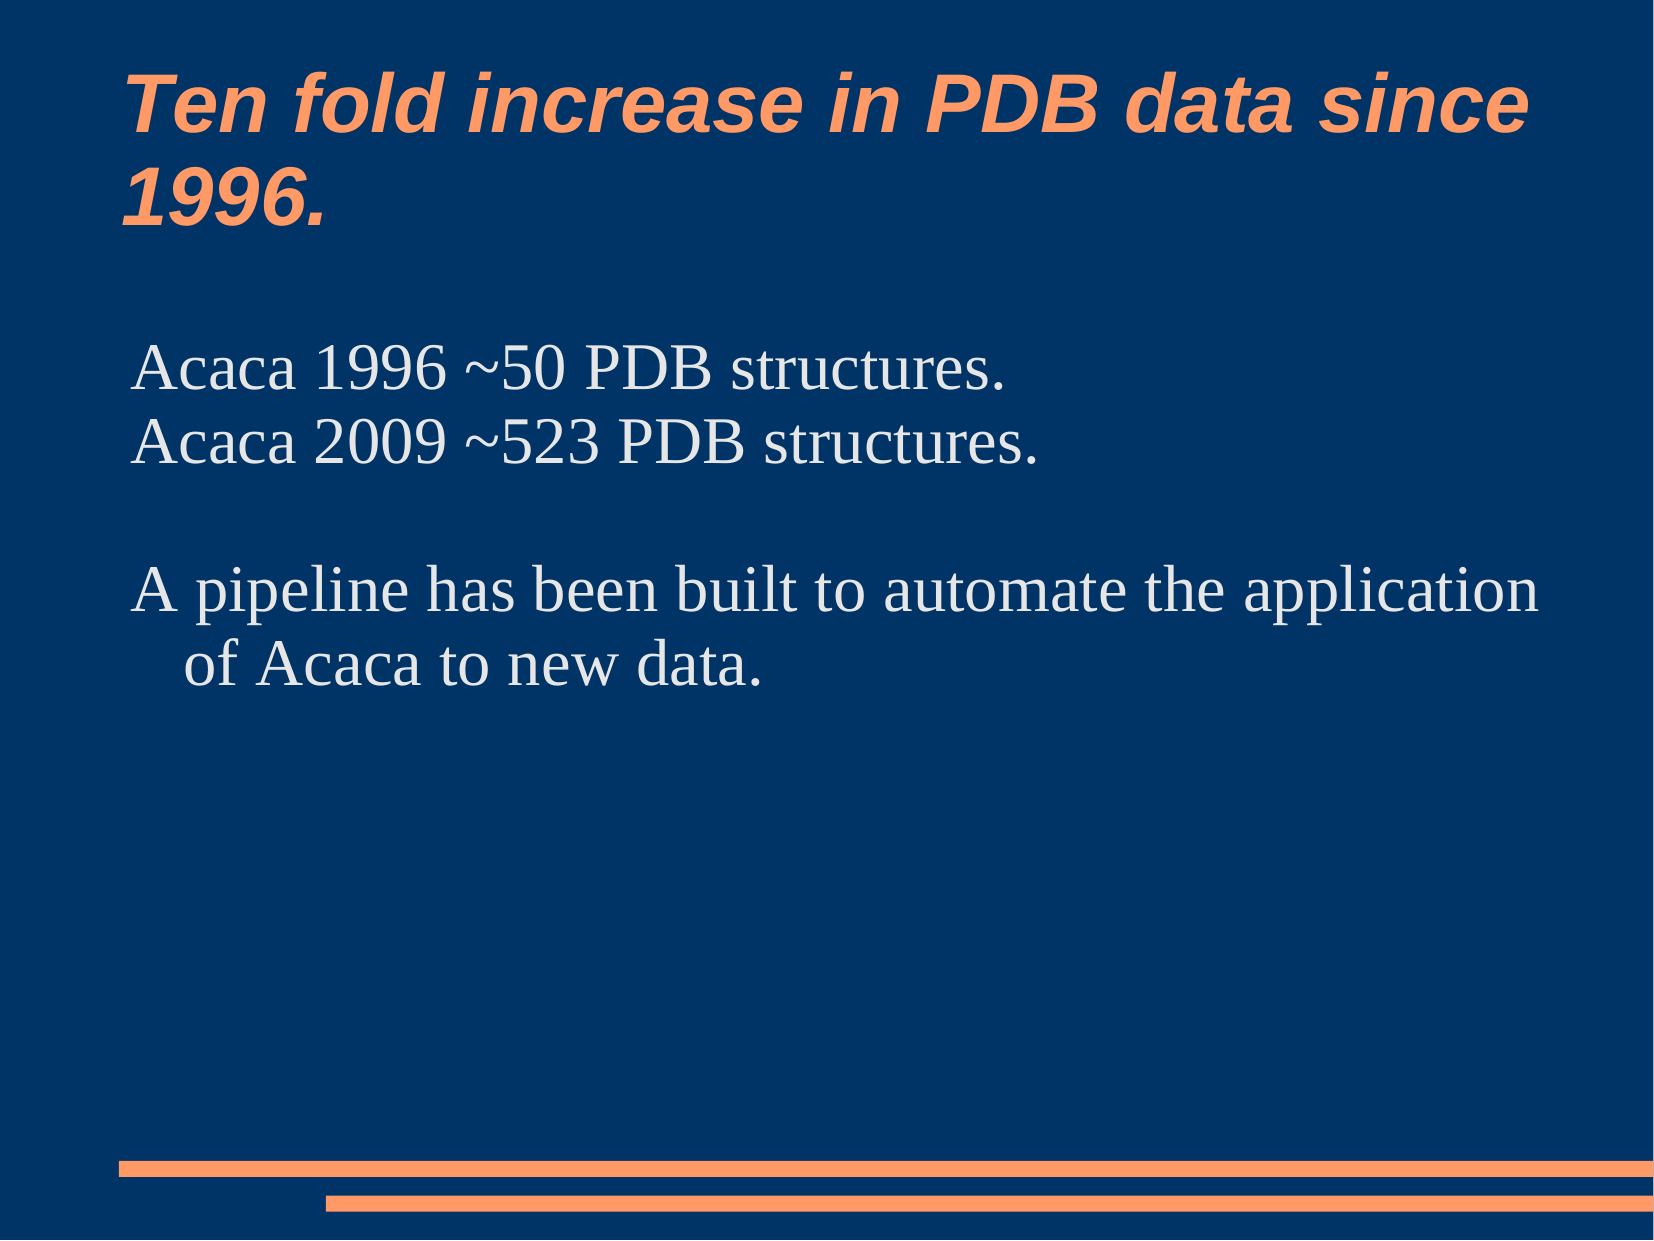

# Ten fold increase in PDB data since 1996.
Acaca 1996 ~50 PDB structures.
Acaca 2009 ~523 PDB structures.
A pipeline has been built to automate the application of Acaca to new data.